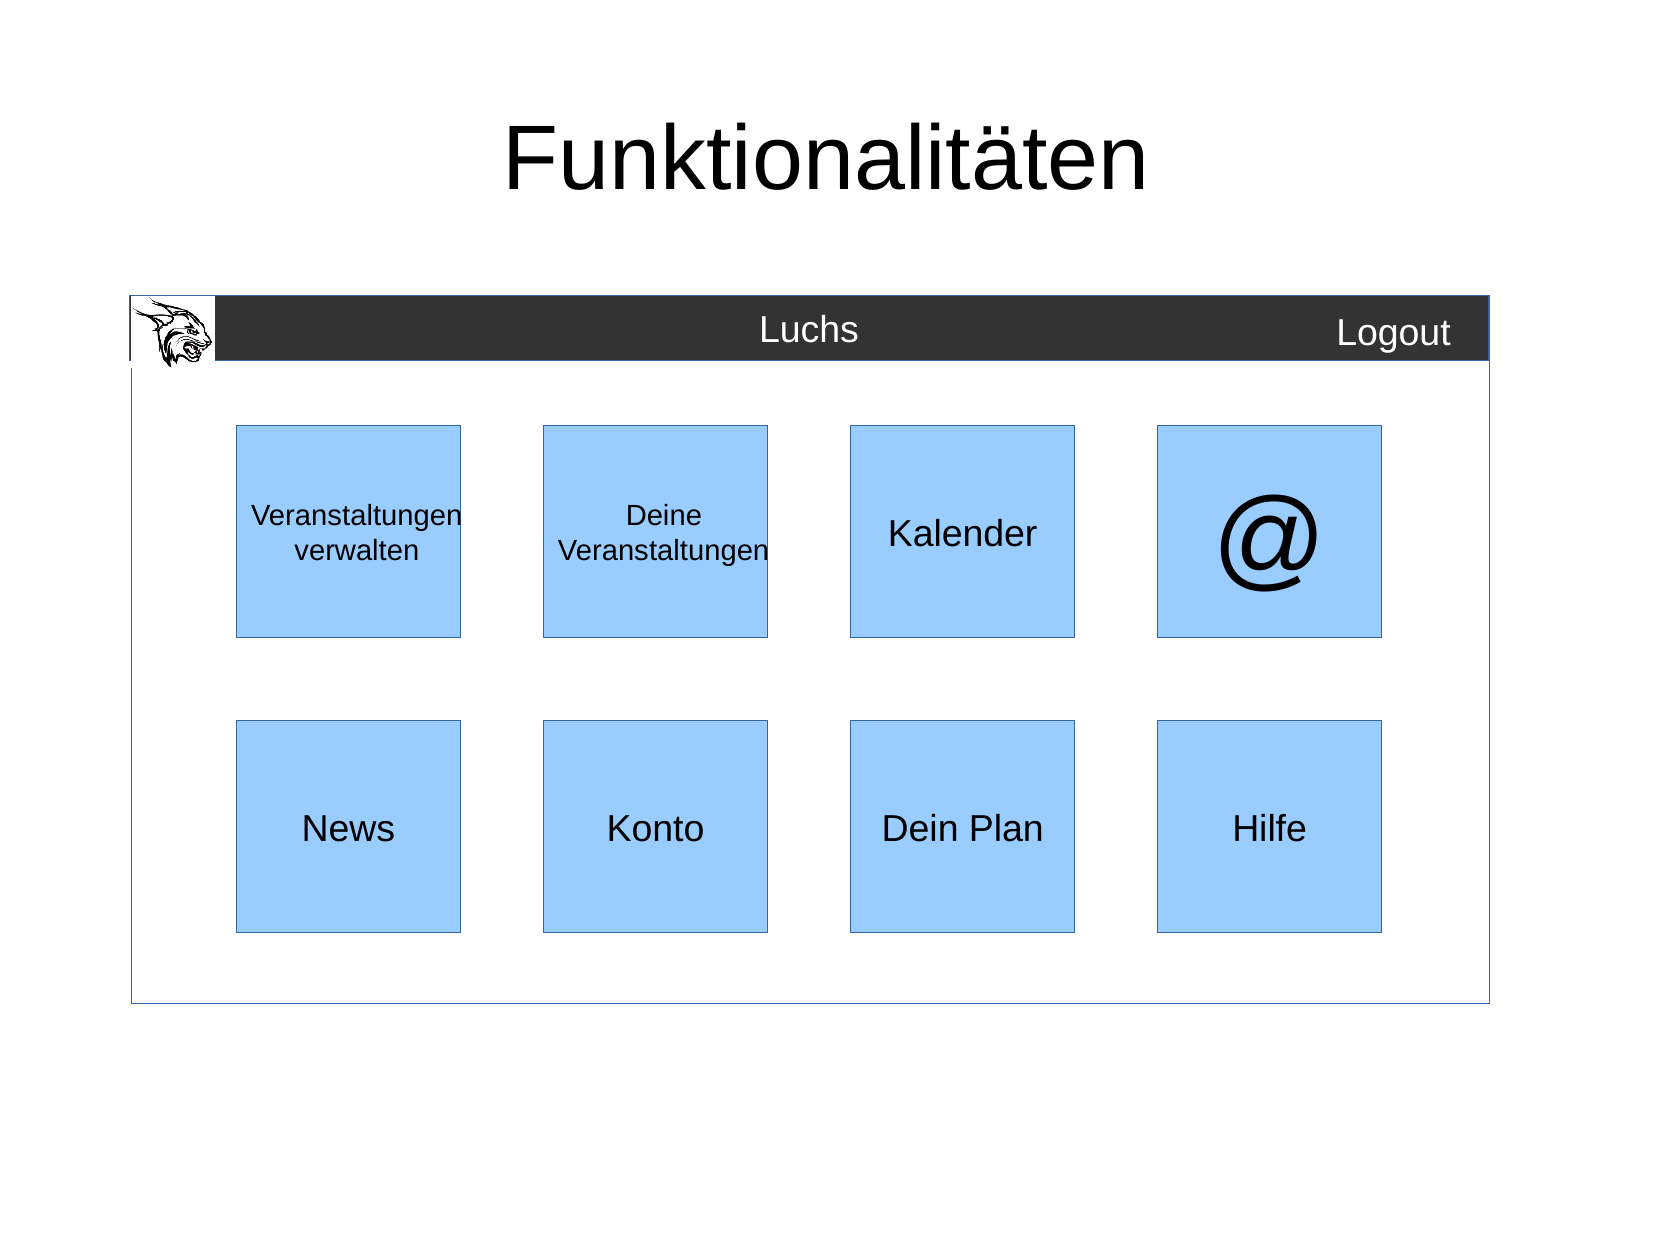

Funktionalitäten
Luchs
Logout
Deine
Veranstaltungen
@
Veranstaltungen
verwalten
Kalender
News
Konto
Dein Plan
Hilfe